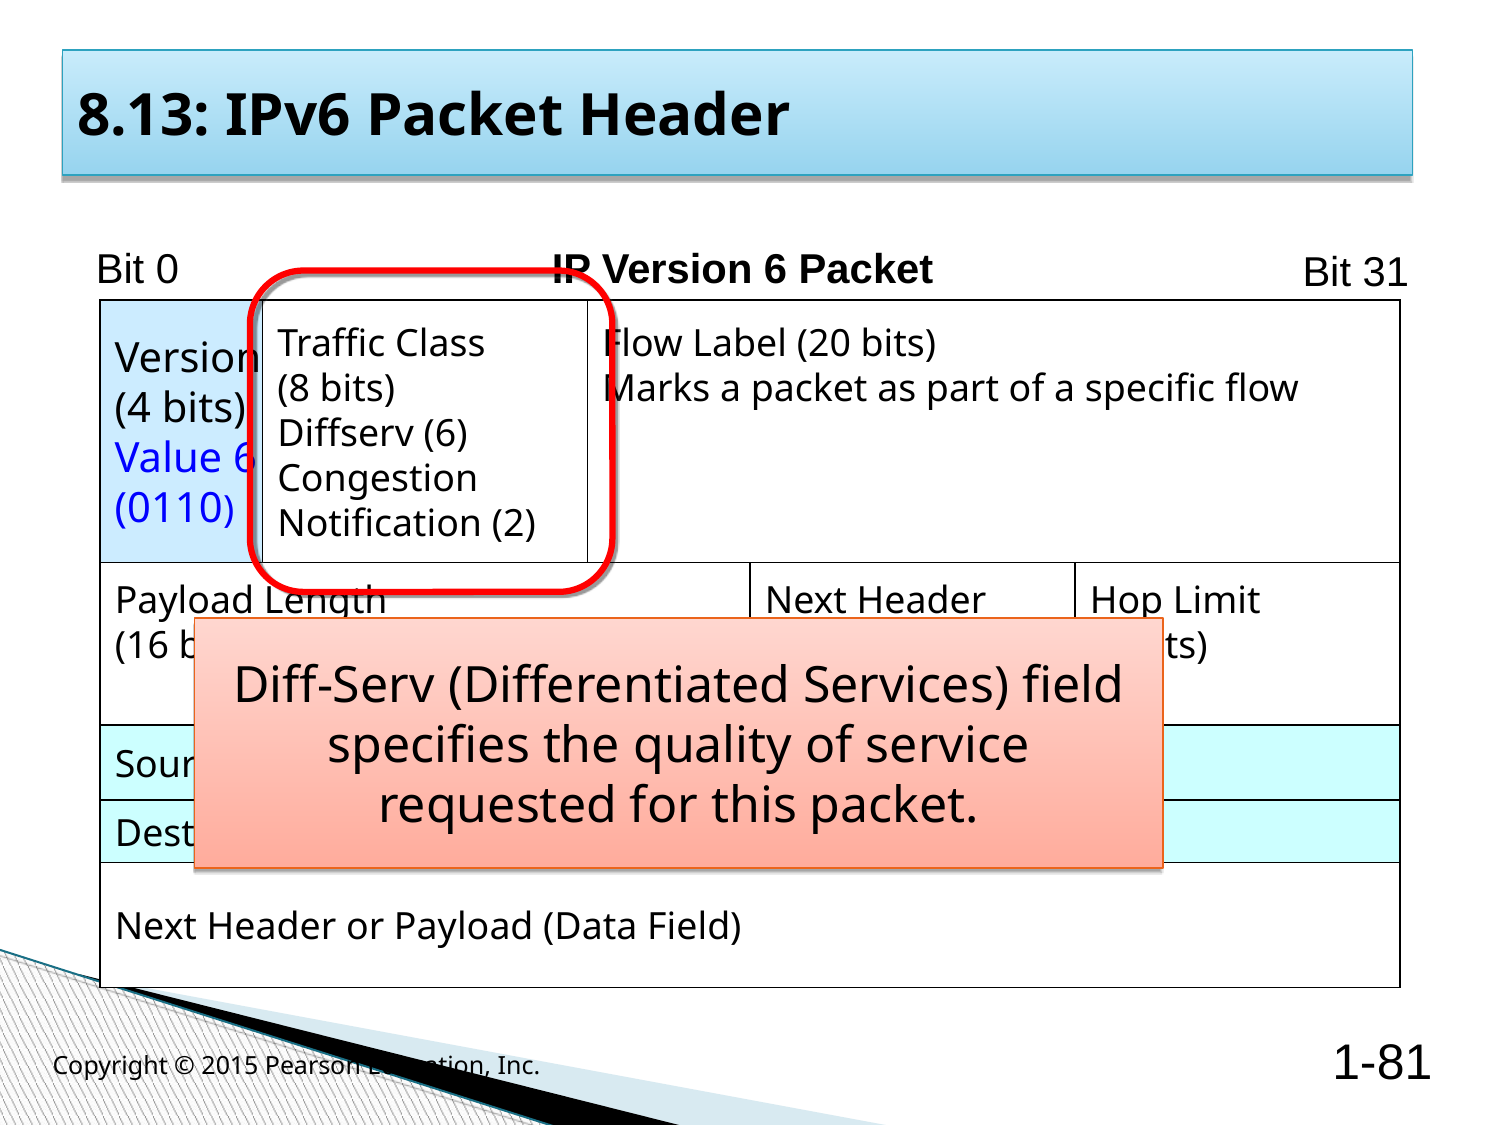

# 8.13: IPv6 Packet Header
Bit 0
IP Version 6 Packet
Bit 31
Version
(4 bits)
Value 6
(0110)
Traffic Class
(8 bits)
Diffserv (6)
Congestion
Notification (2)
Flow Label (20 bits)
Marks a packet as part of a specific flow
Payload Length
(16 bits)
Next Header
(8 bits) Name
of next header
Hop Limit
(8 bits)
Diff-Serv (Differentiated Services) field
specifies the quality of service
requested for this packet.
Source IP Address (128 bits)
Destination IP Address (128 bits)
Next Header or Payload (Data Field)
Copyright © 2015 Pearson Education, Inc.